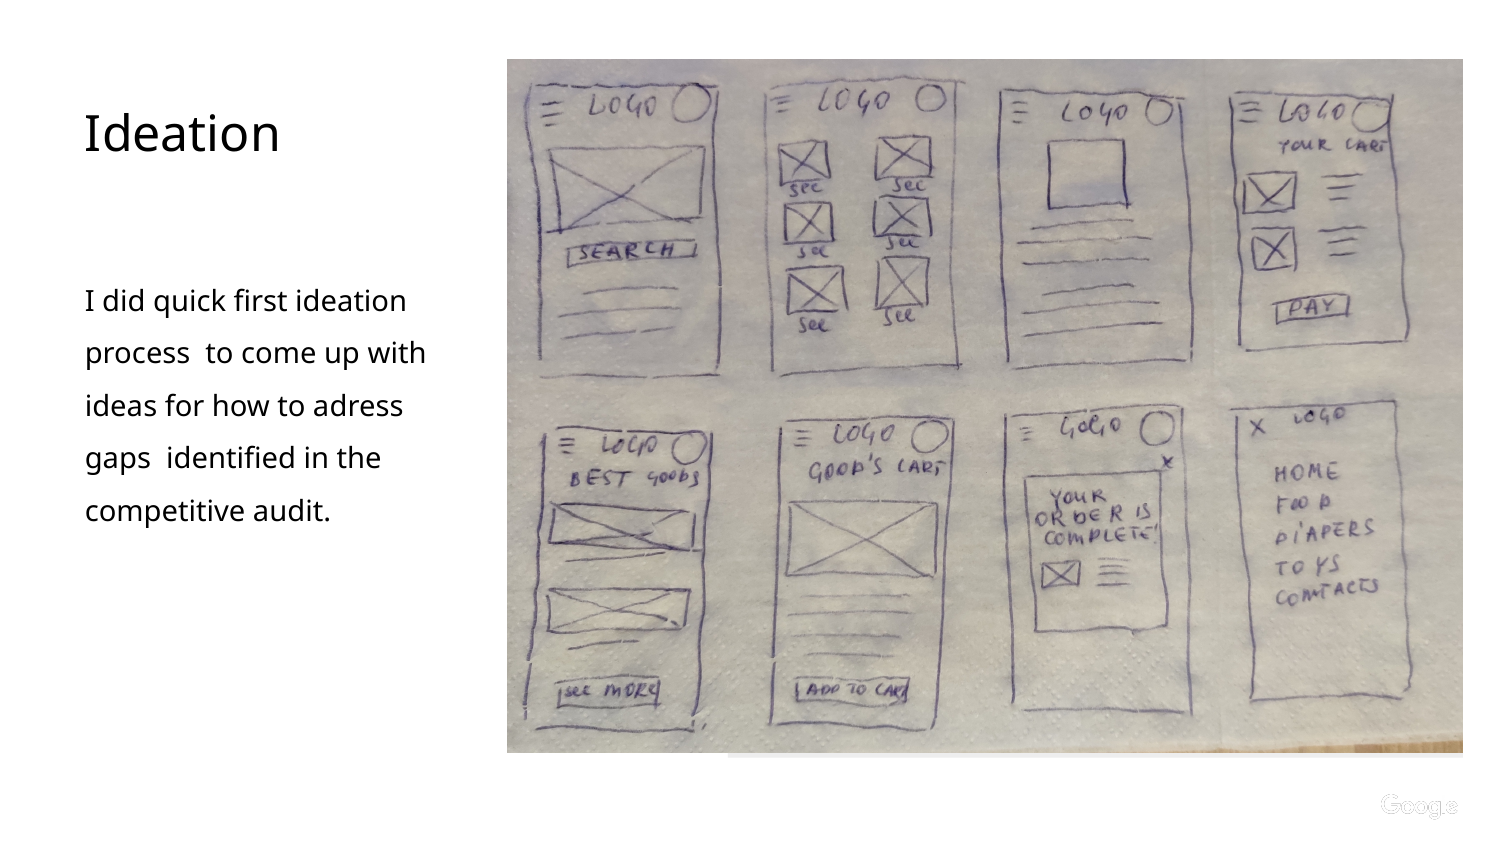

Ideation
I did quick first ideation process to come up with ideas for how to adress gaps identified in the competitive audit.
Image of ideation exercise